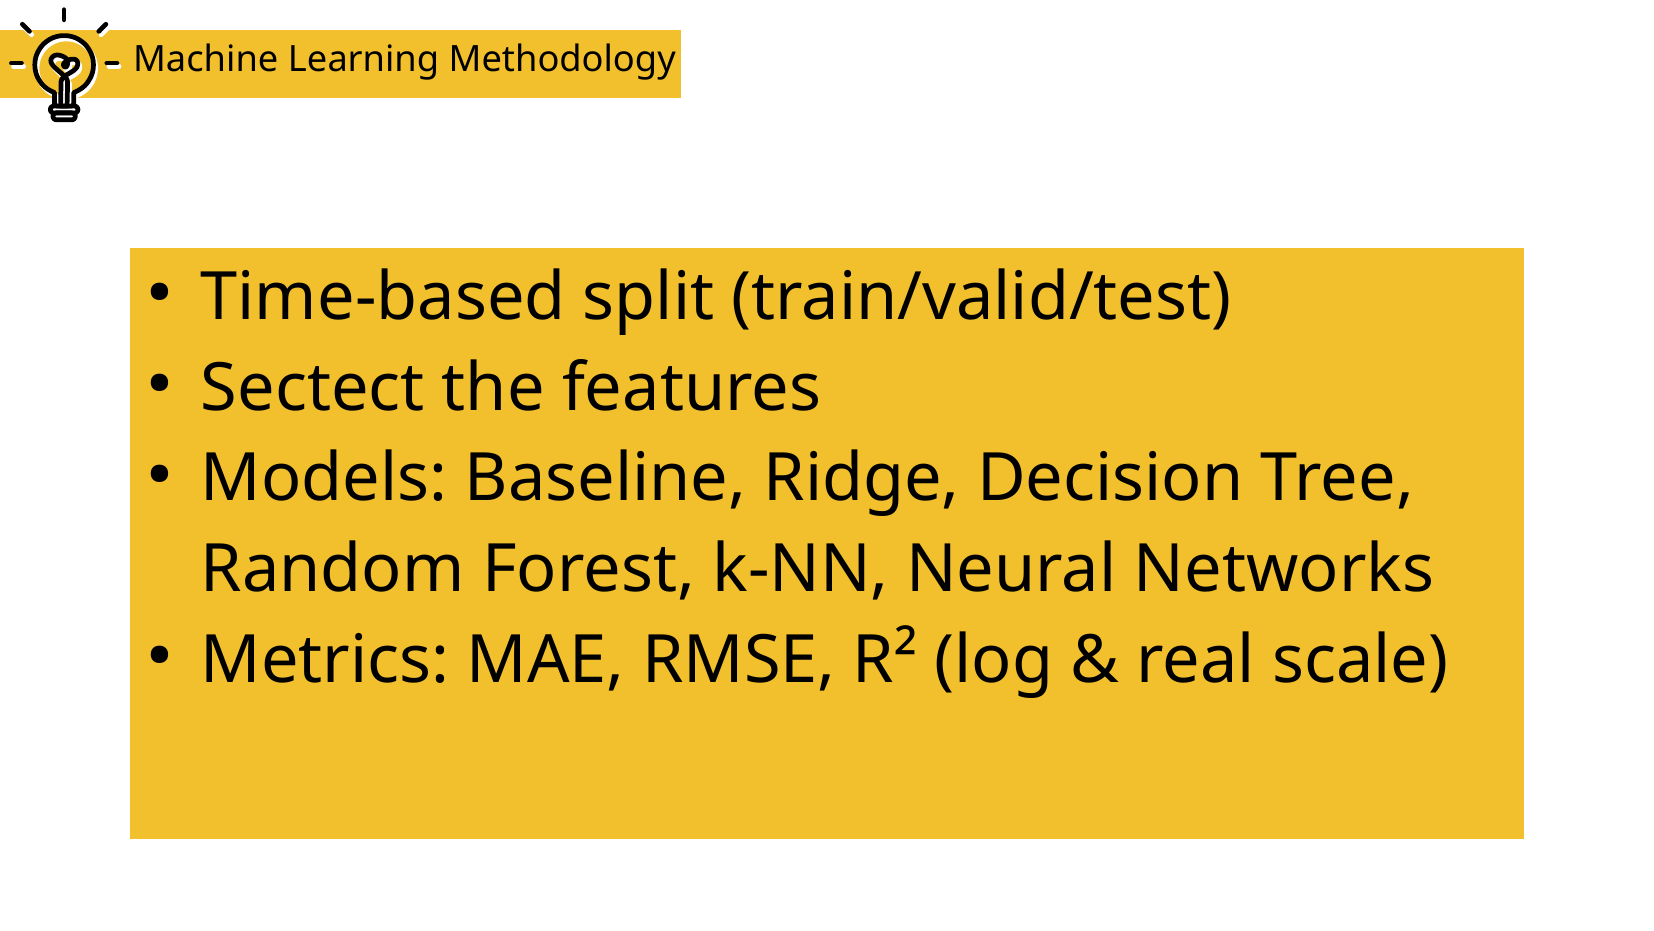

# Machine Learning Methodology
Time-based split (train/valid/test)
Sectect the features
Models: Baseline, Ridge, Decision Tree, Random Forest, k-NN, Neural Networks
Metrics: MAE, RMSE, R² (log & real scale)